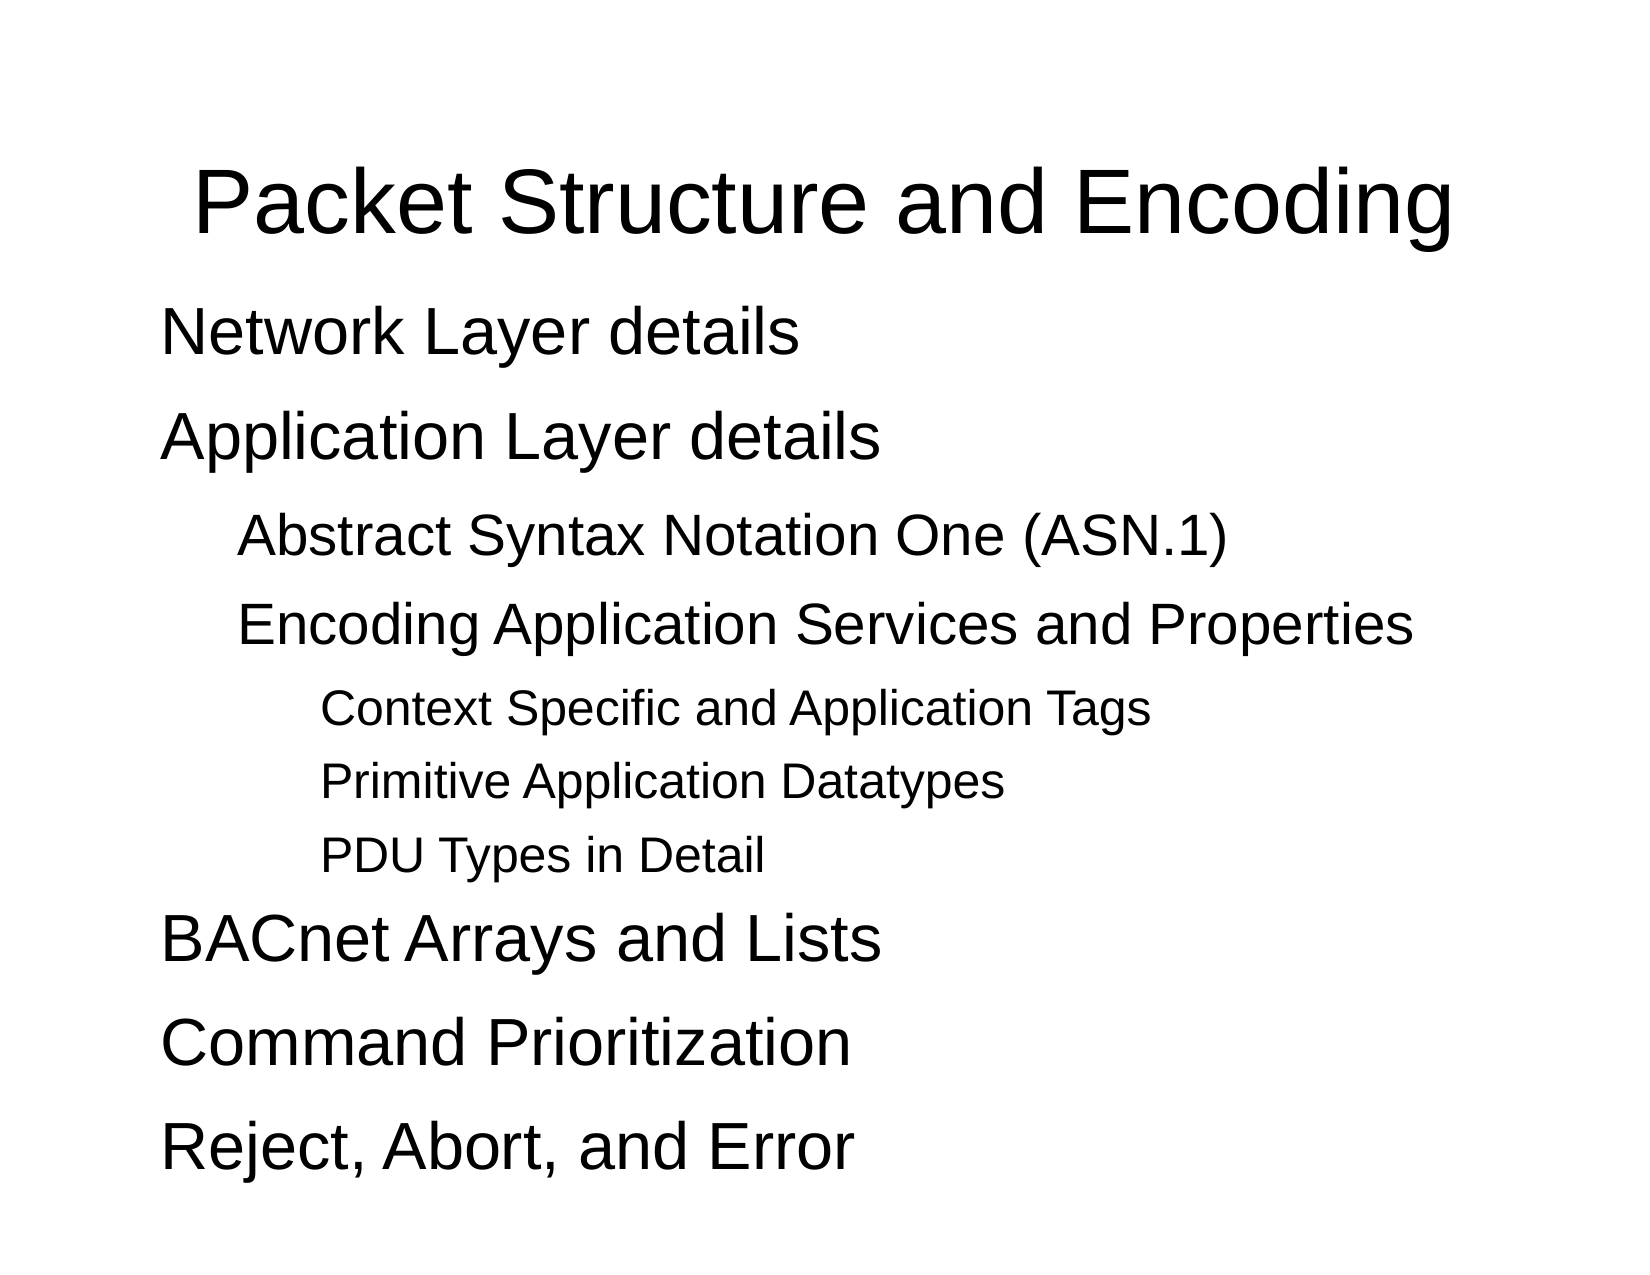

# Packet Structure and Encoding
Network Layer details
Application Layer details
Abstract Syntax Notation One (ASN.1)
Encoding Application Services and Properties
Context Specific and Application Tags
Primitive Application Datatypes
PDU Types in Detail
BACnet Arrays and Lists
Command Prioritization
Reject, Abort, and Error